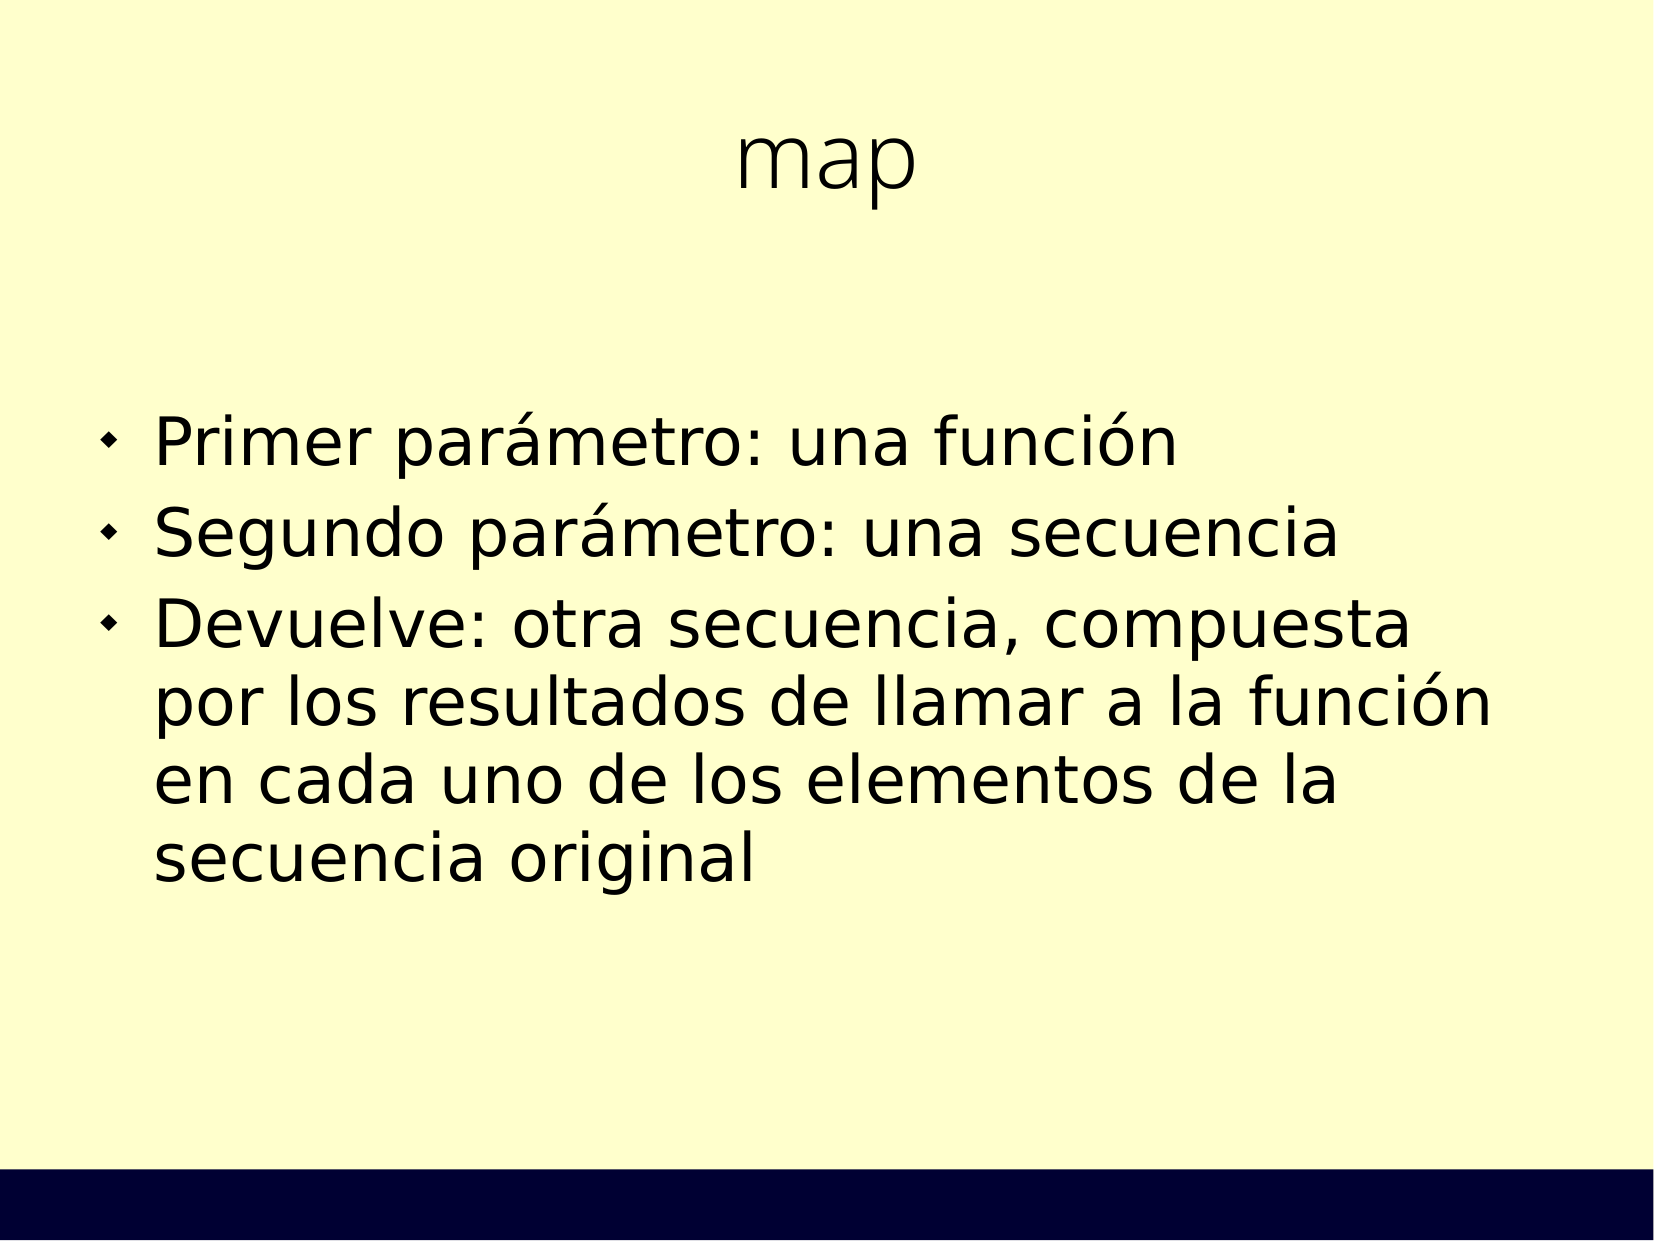

# map
Primer parámetro: una función
Segundo parámetro: una secuencia
Devuelve: otra secuencia, compuesta por los resultados de llamar a la función en cada uno de los elementos de la secuencia original